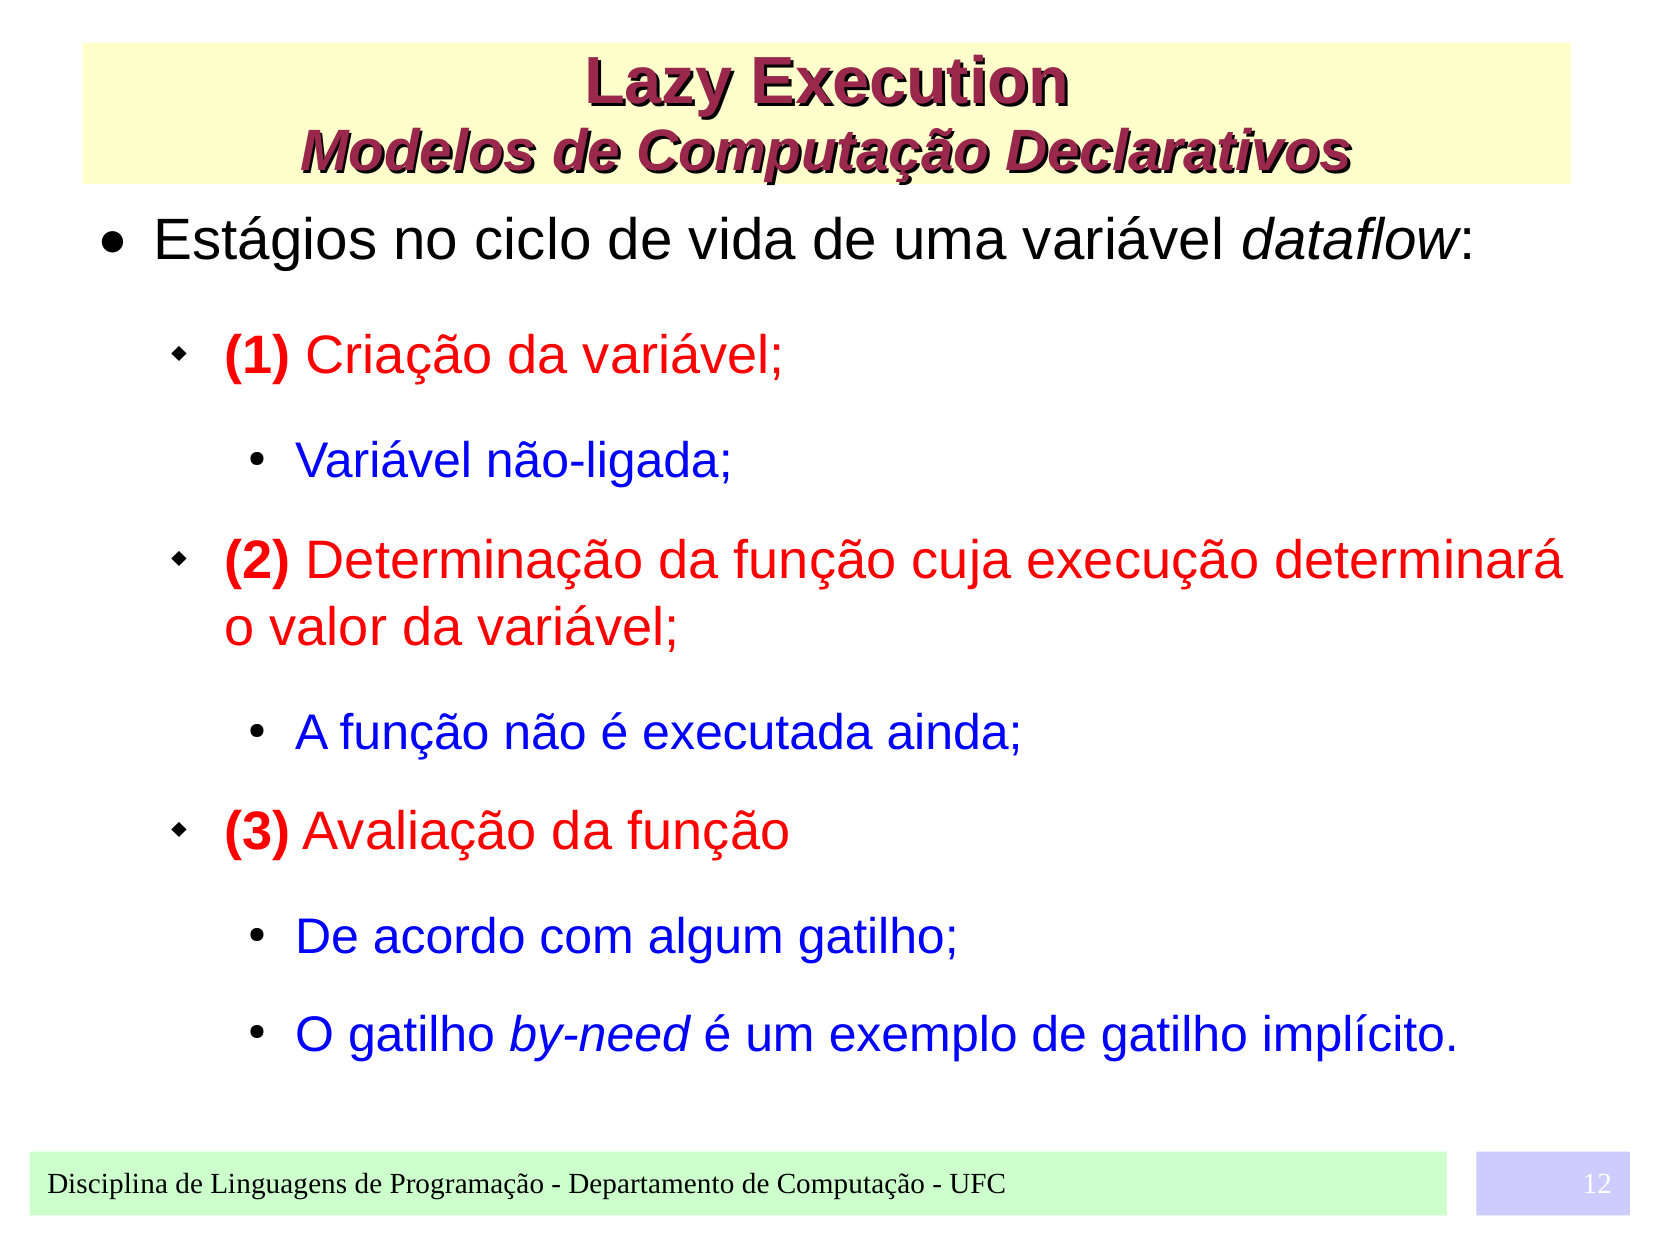

# Lazy Execution Modelos de Computação Declarativos
Estágios no ciclo de vida de uma variável dataflow:
(1) Criação da variável;
Variável não-ligada;
(2) Determinação da função cuja execução determinará o valor da variável;
A função não é executada ainda;
(3) Avaliação da função
De acordo com algum gatilho;
O gatilho by-need é um exemplo de gatilho implícito.
Disciplina de Linguagens de Programação - Departamento de Computação - UFC
12